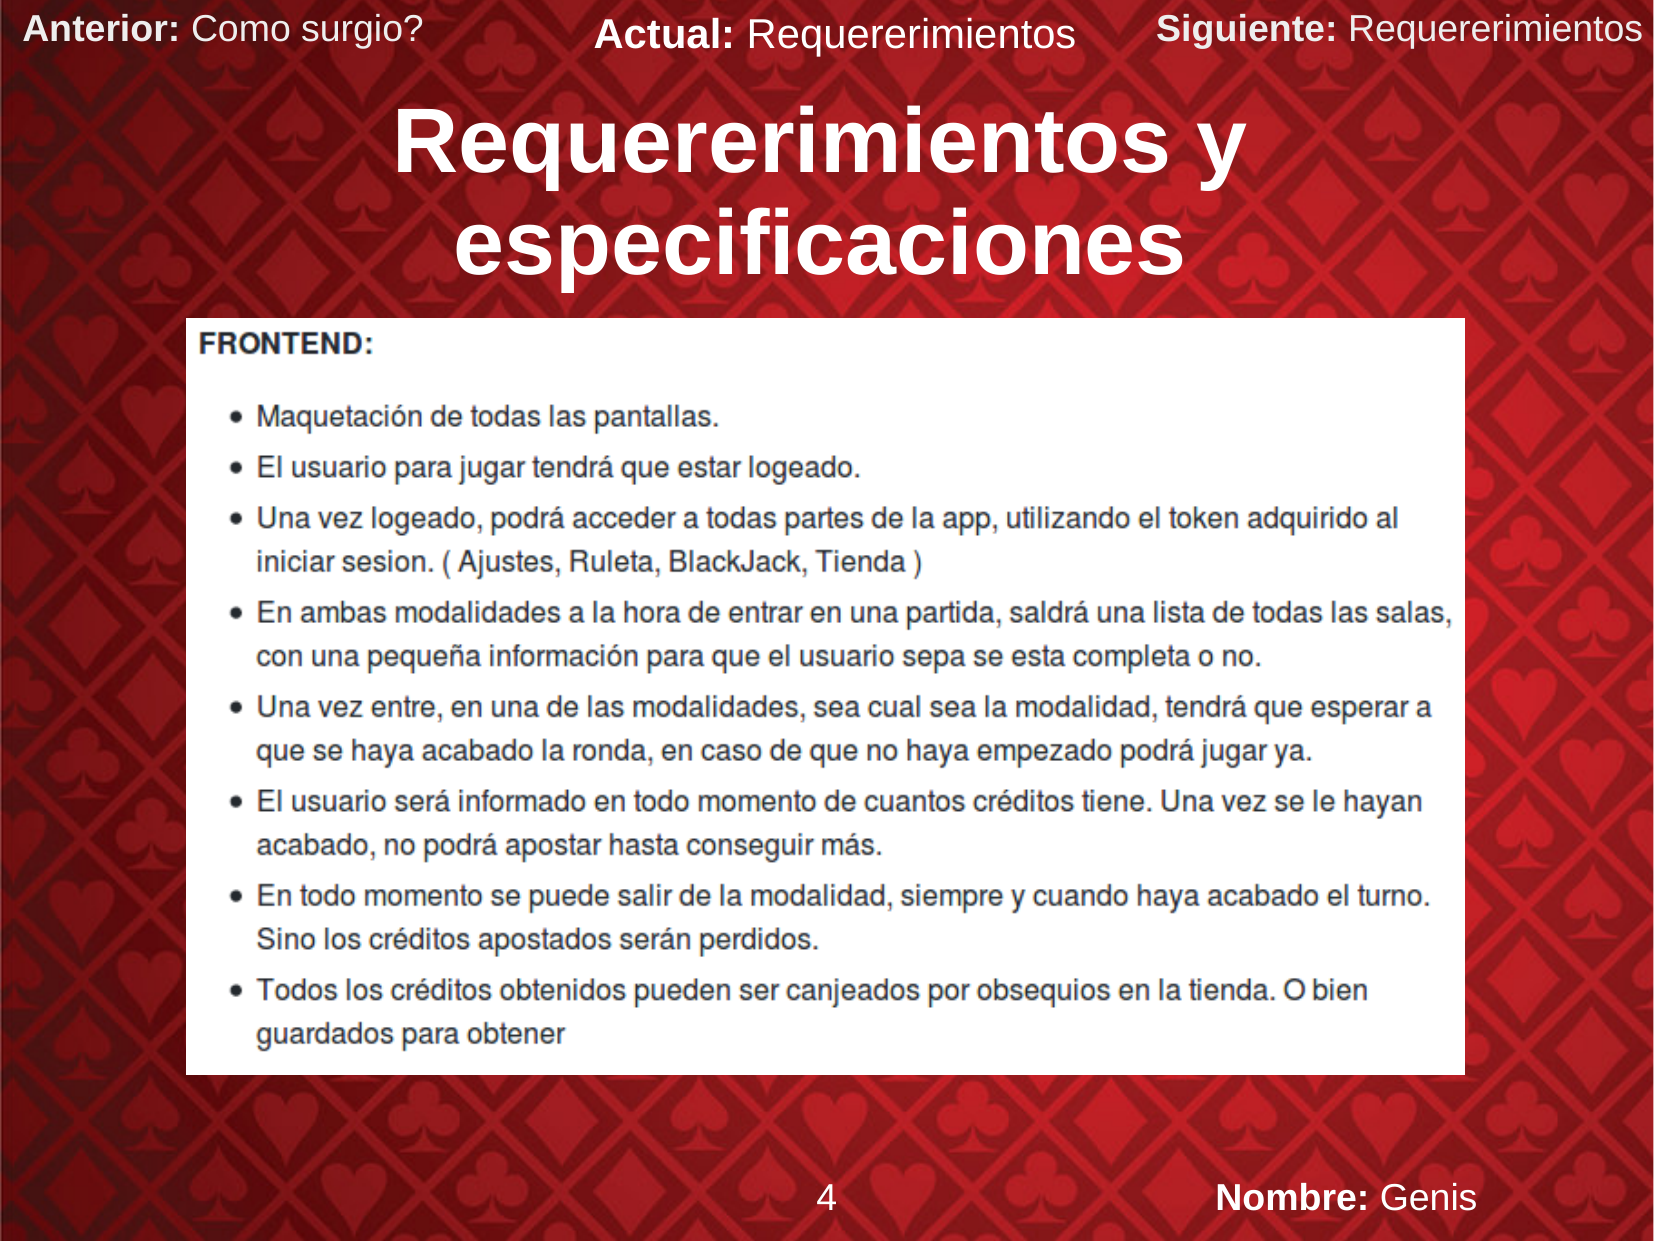

Actual: Requererimientos
 Anterior: Como surgio?
 Siguiente: Requererimientos
# Requererimientos y especificaciones
4
Nombre: Genis